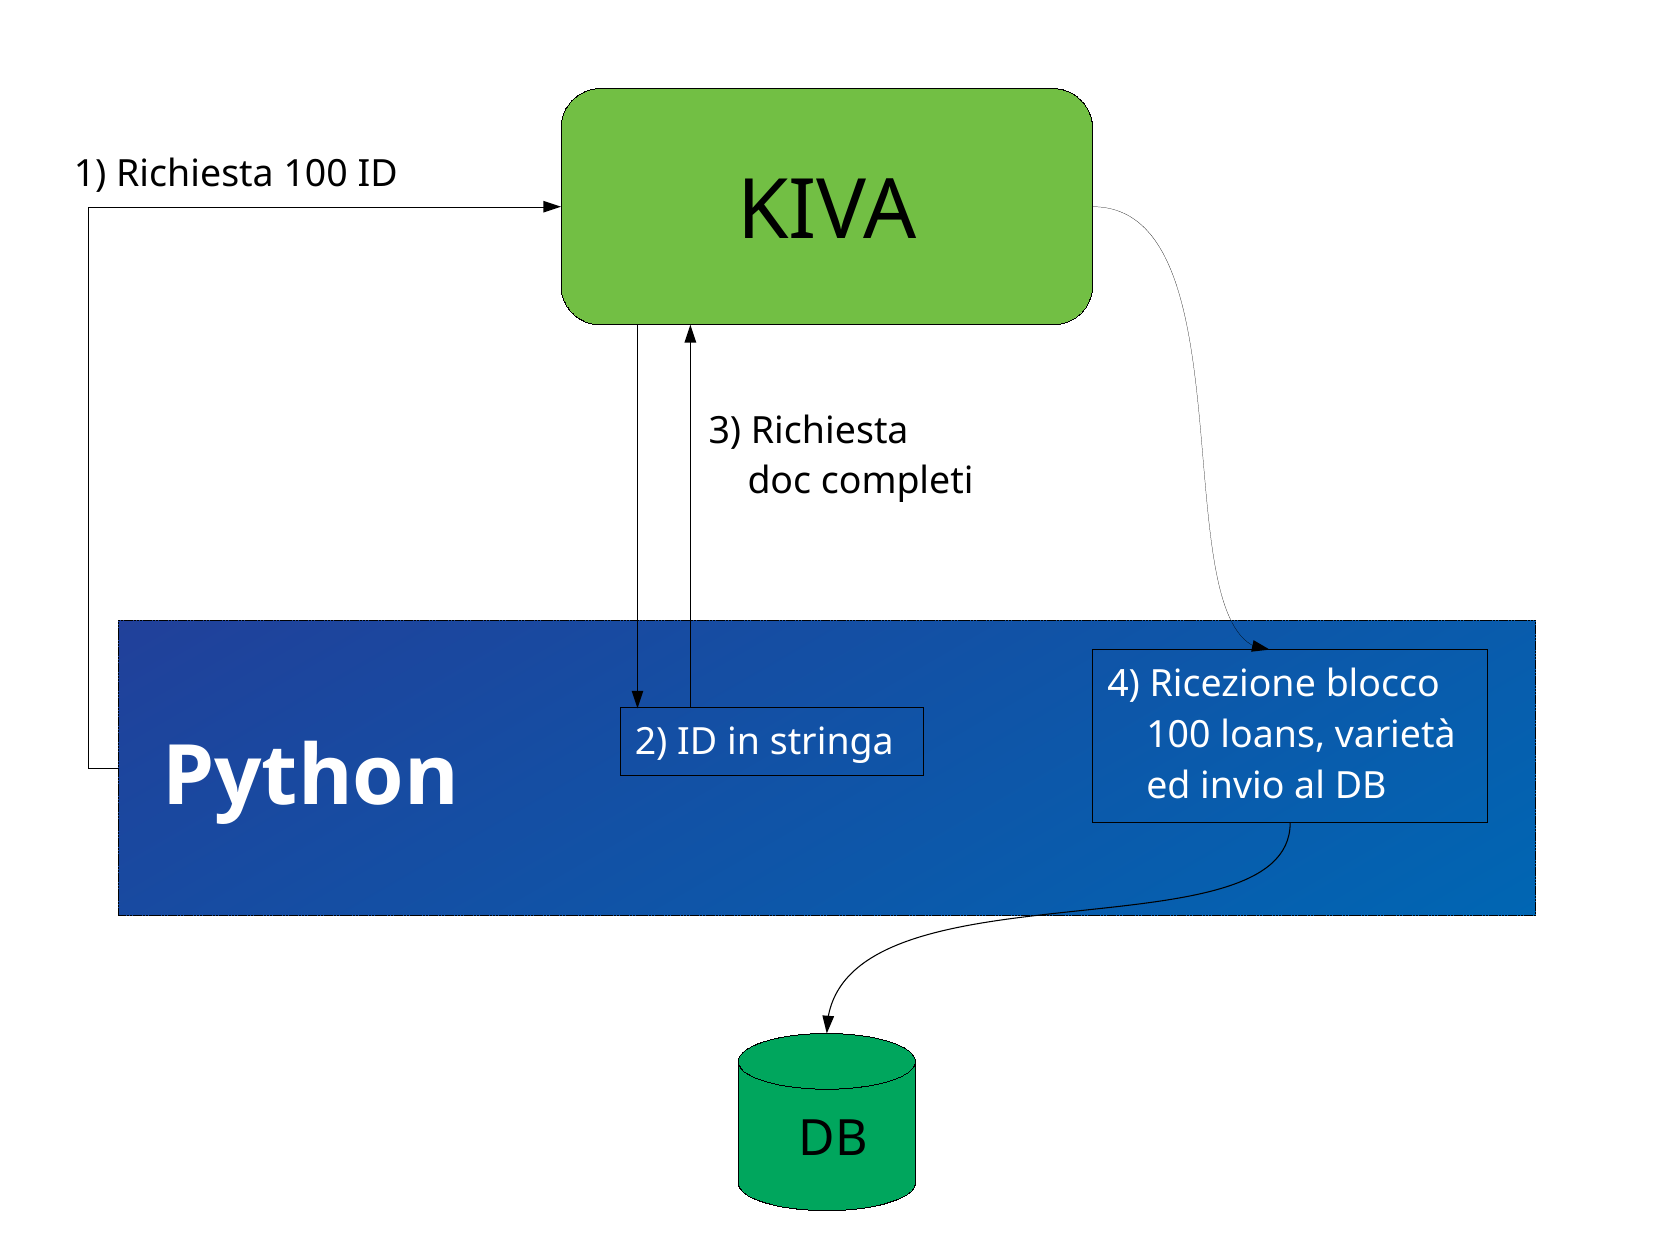

KIVA
1) Richiesta 100 ID
3) Richiesta
 doc completi
4) Ricezione blocco
 100 loans, varietà
 ed invio al DB
2) ID in stringa
Python
 DB